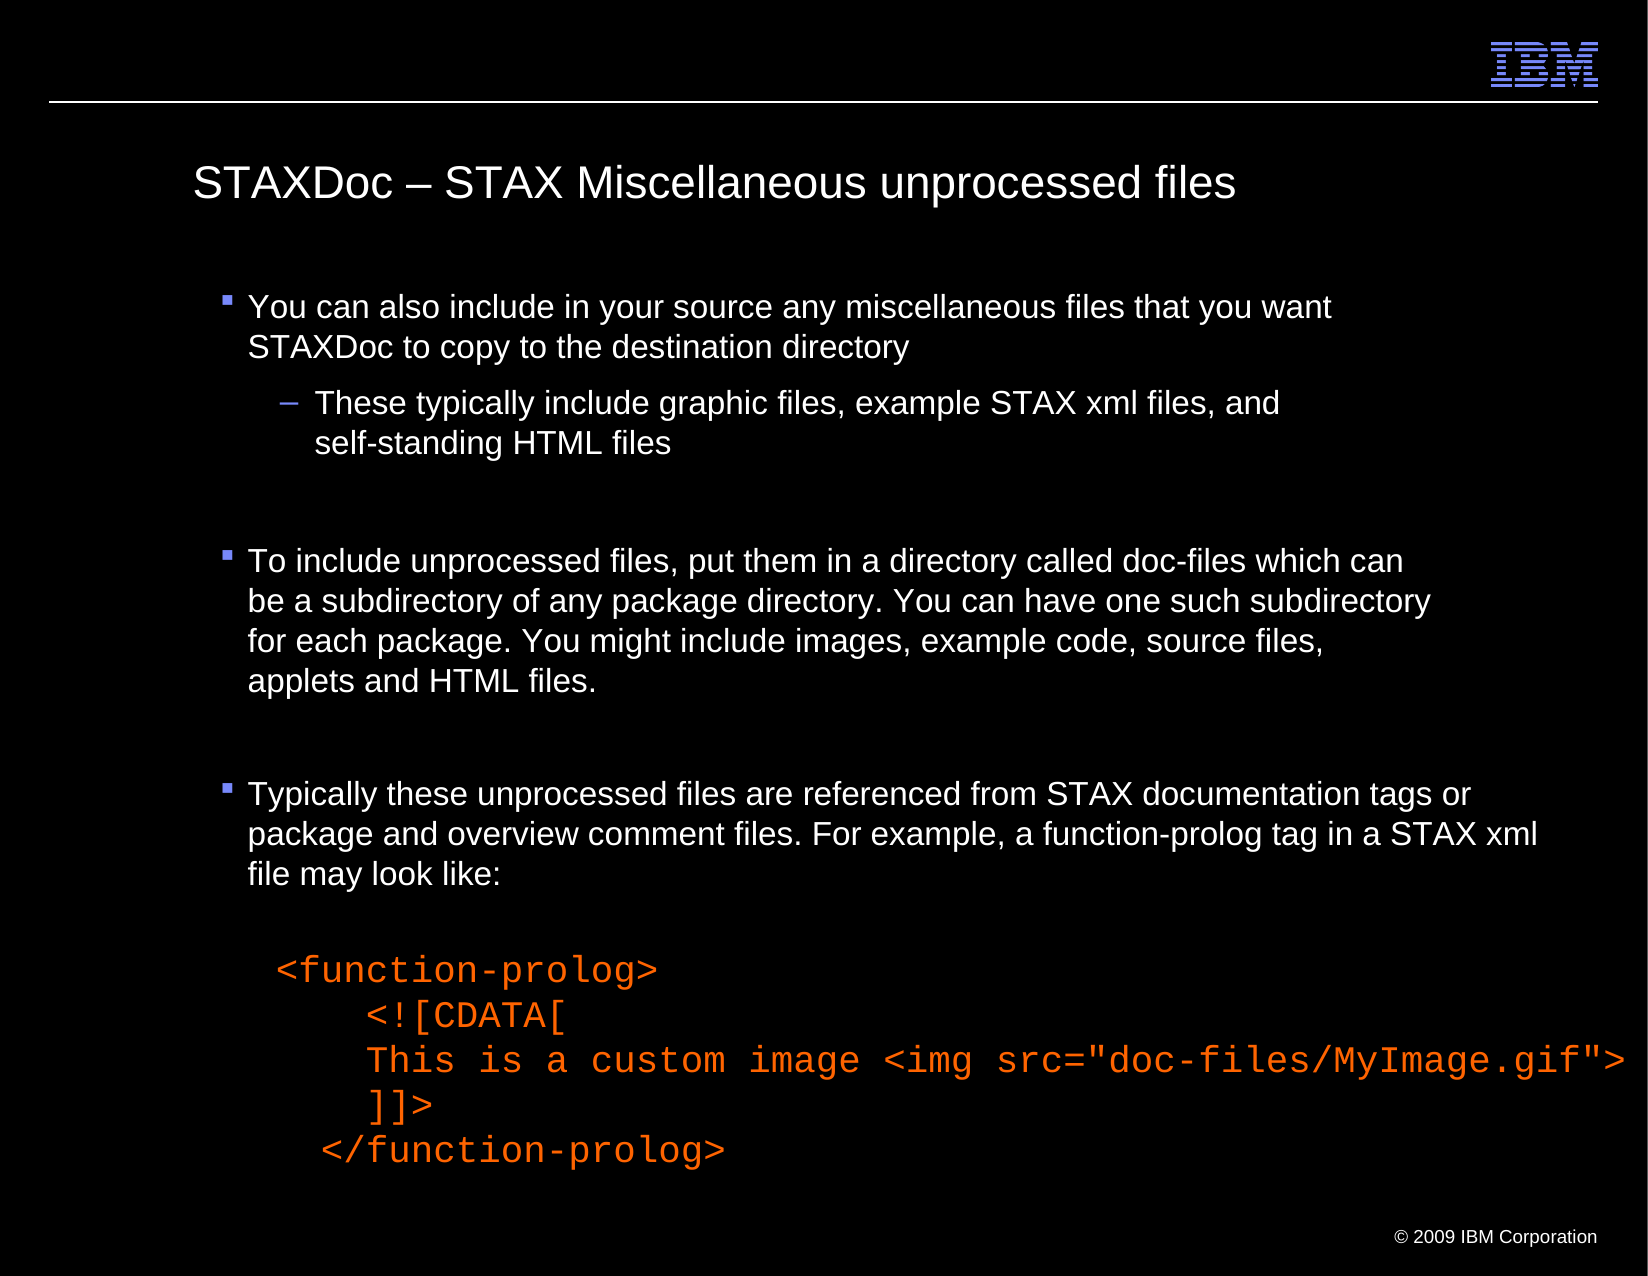

# STAXDoc – STAX Miscellaneous unprocessed files
You can also include in your source any miscellaneous files that you want
STAXDoc to copy to the destination directory
These typically include graphic files, example STAX xml files, and
self-standing HTML files
To include unprocessed files, put them in a directory called doc-files which can
be a subdirectory of any package directory. You can have one such subdirectory
for each package. You might include images, example code, source files,
applets and HTML files.
Typically these unprocessed files are referenced from STAX documentation tags or package and overview comment files. For example, a function-prolog tag in a STAX xml file may look like:
<function-prolog>
 <![CDATA[
 This is a custom image <img src="doc-files/MyImage.gif">
 ]]>
 </function-prolog>